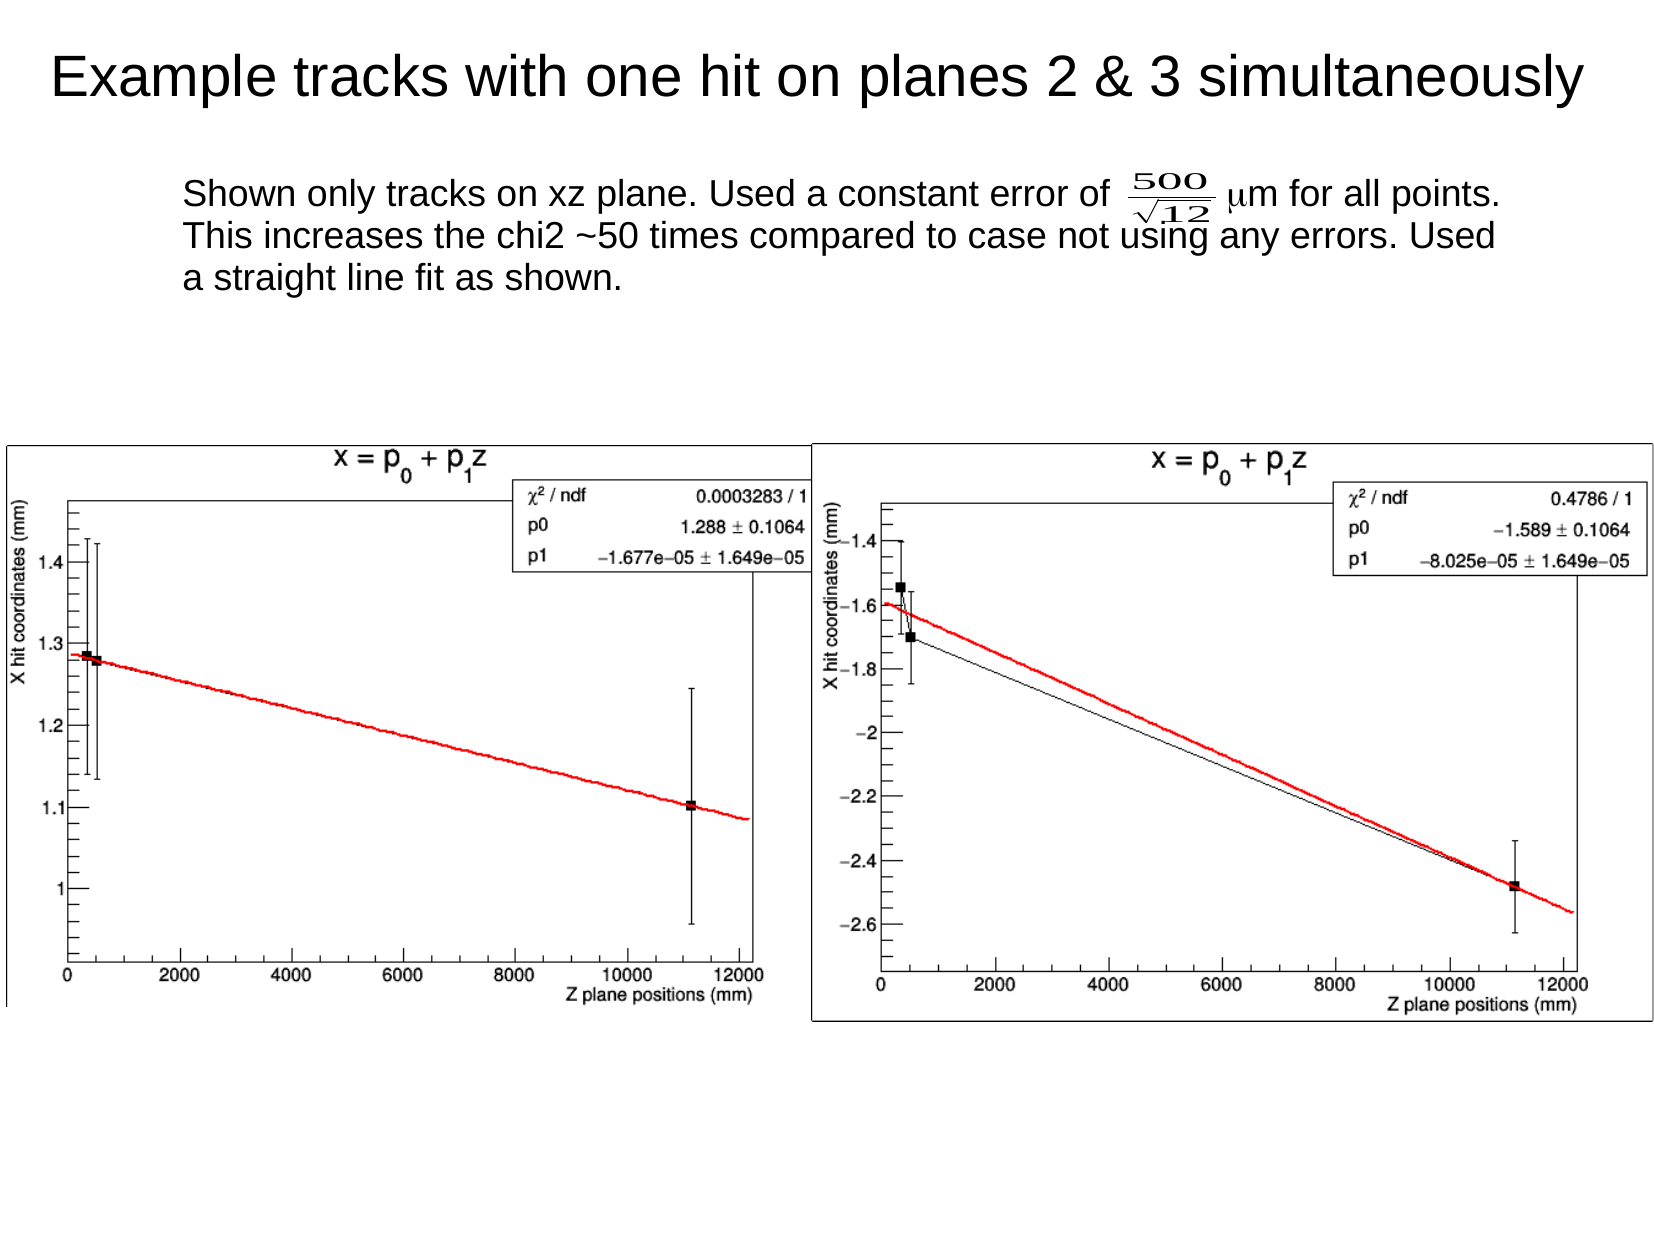

# Example tracks with one hit on planes 2 & 3 simultaneously
Shown only tracks on xz plane. Used a constant error of mm for all points. This increases the chi2 ~50 times compared to case not using any errors. Used a straight line fit as shown.